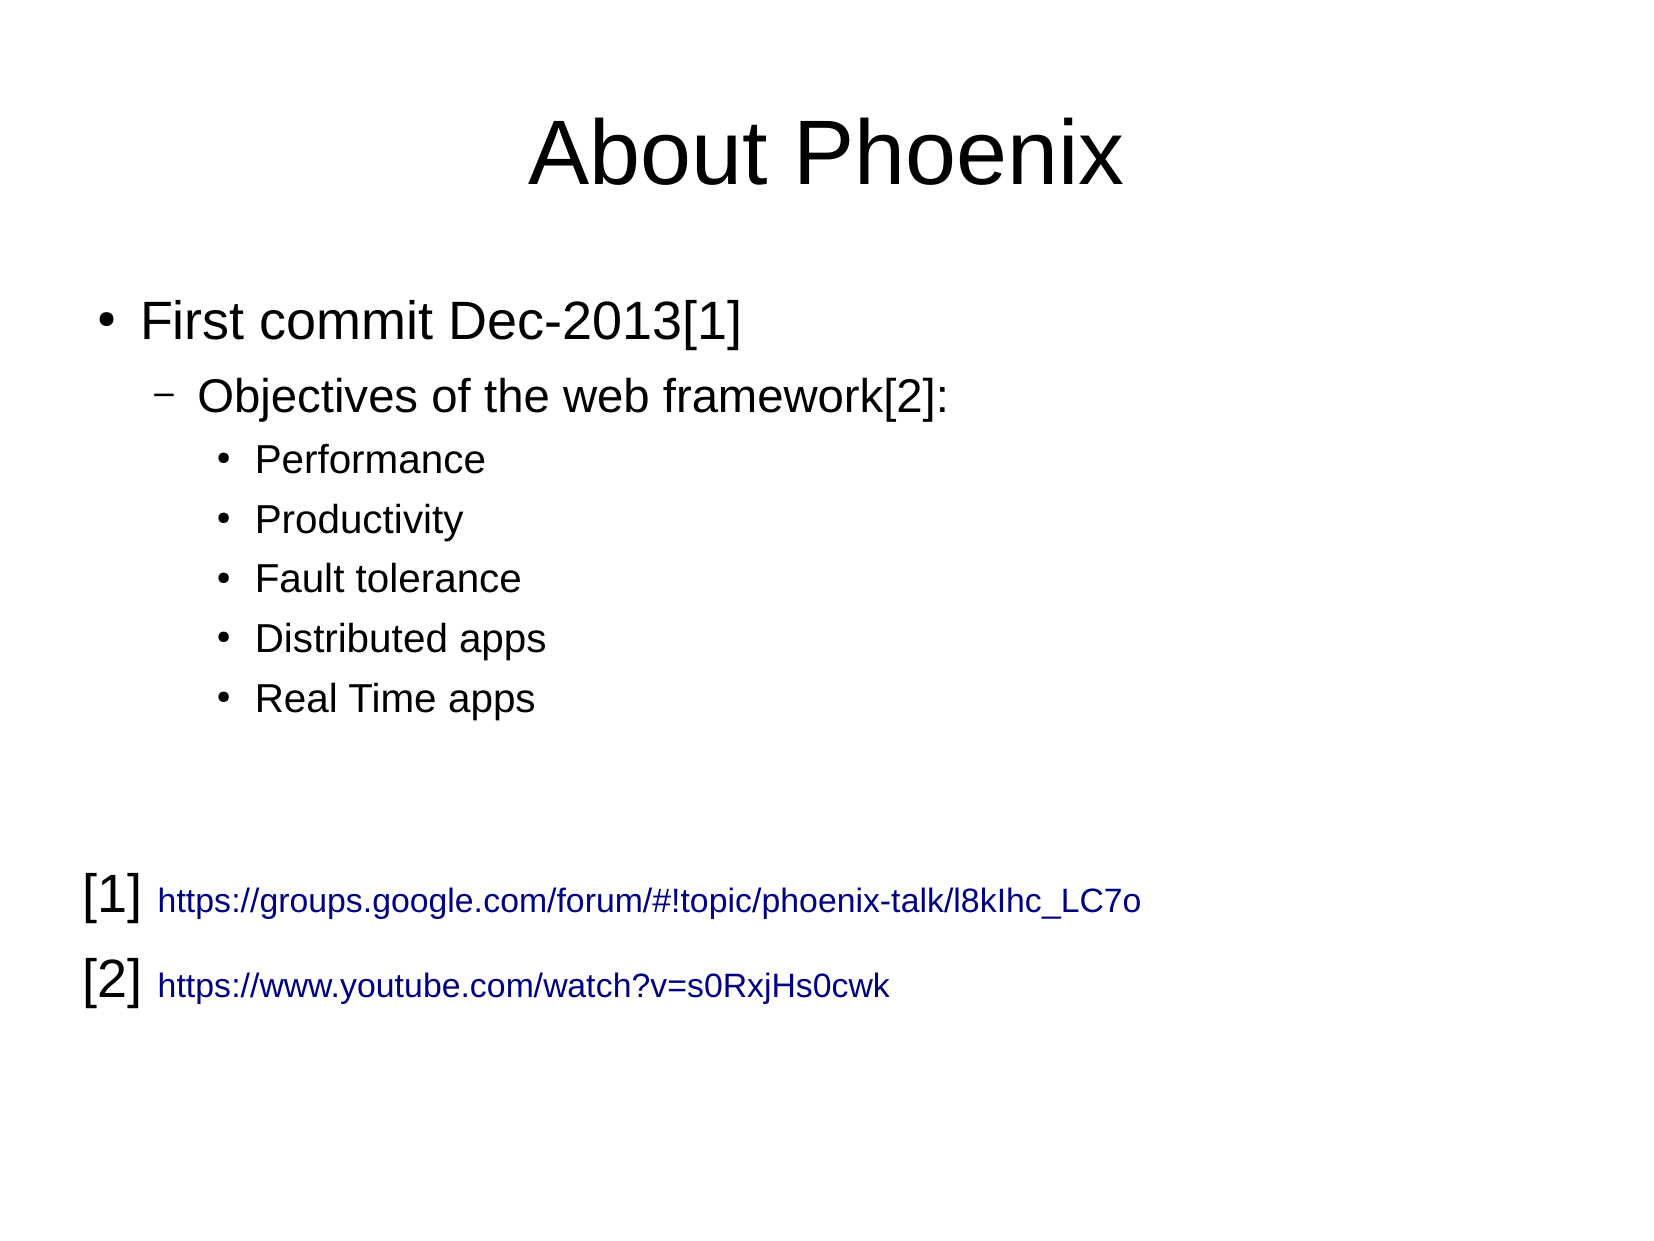

# About Phoenix
First commit Dec-2013[1]
Objectives of the web framework[2]:
Performance
Productivity
Fault tolerance
Distributed apps
Real Time apps
[1] https://groups.google.com/forum/#!topic/phoenix-talk/l8kIhc_LC7o
[2] https://www.youtube.com/watch?v=s0RxjHs0cwk